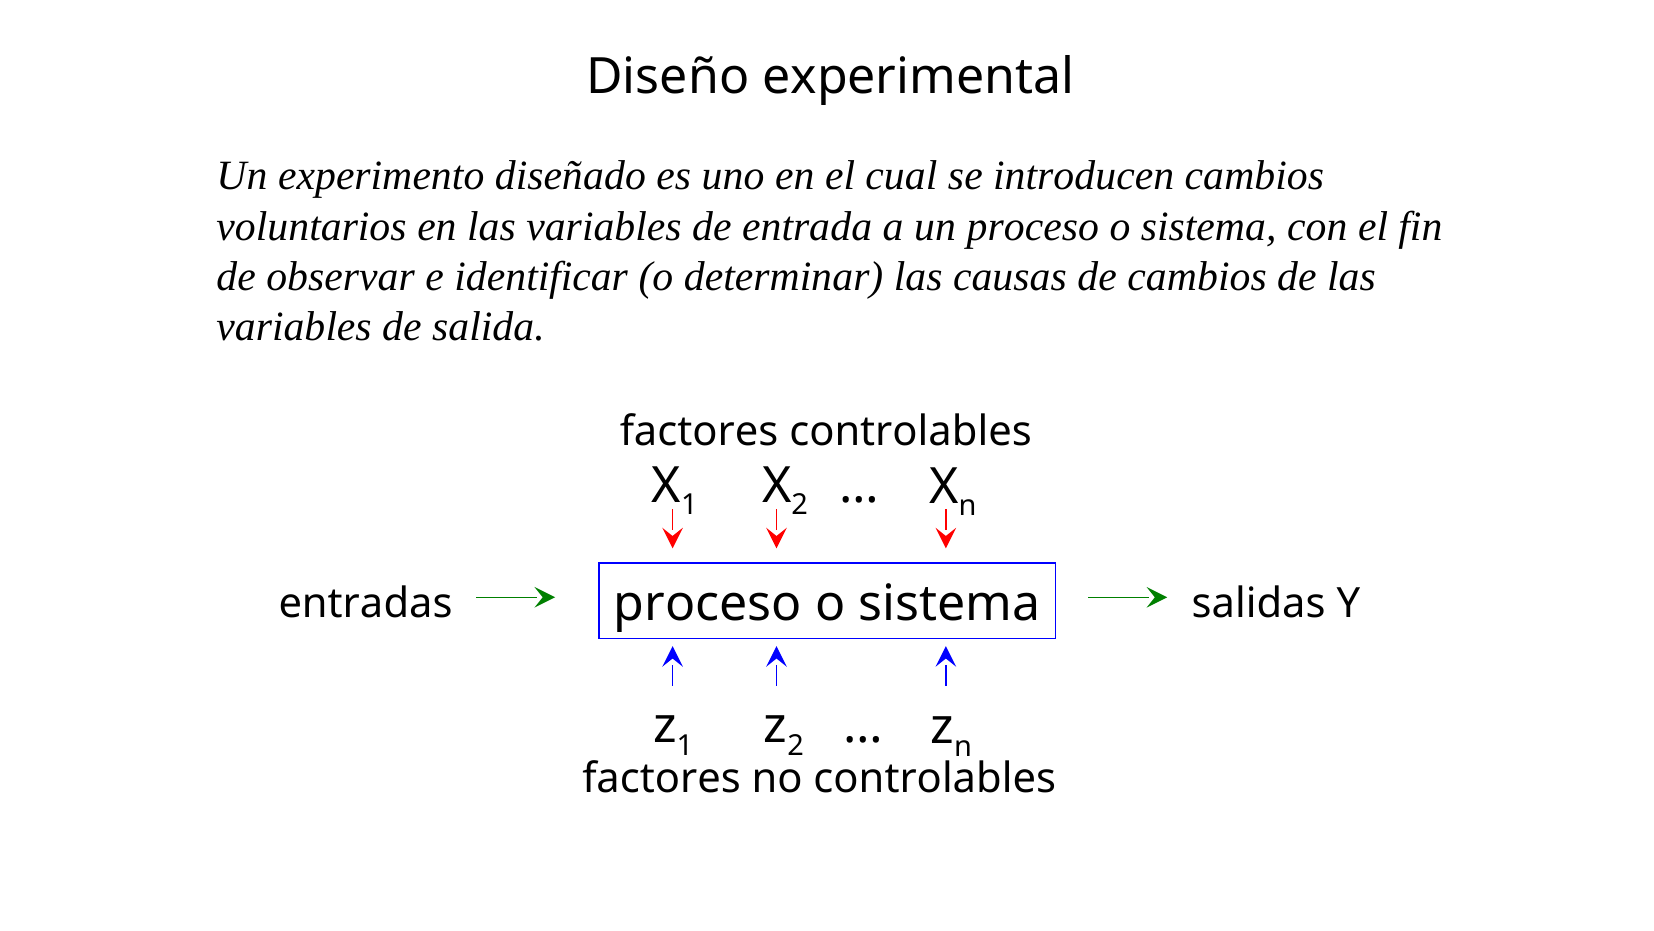

Diseño experimental
Un experimento diseñado es uno en el cual se introducen cambios voluntarios en las variables de entrada a un proceso o sistema, con el fin de observar e identificar (o determinar) las causas de cambios de las variables de salida.
factores controlables
X1
X2
…
Xn
proceso o sistema
entradas
salidas Y
z1
z2
…
zn
factores no controlables